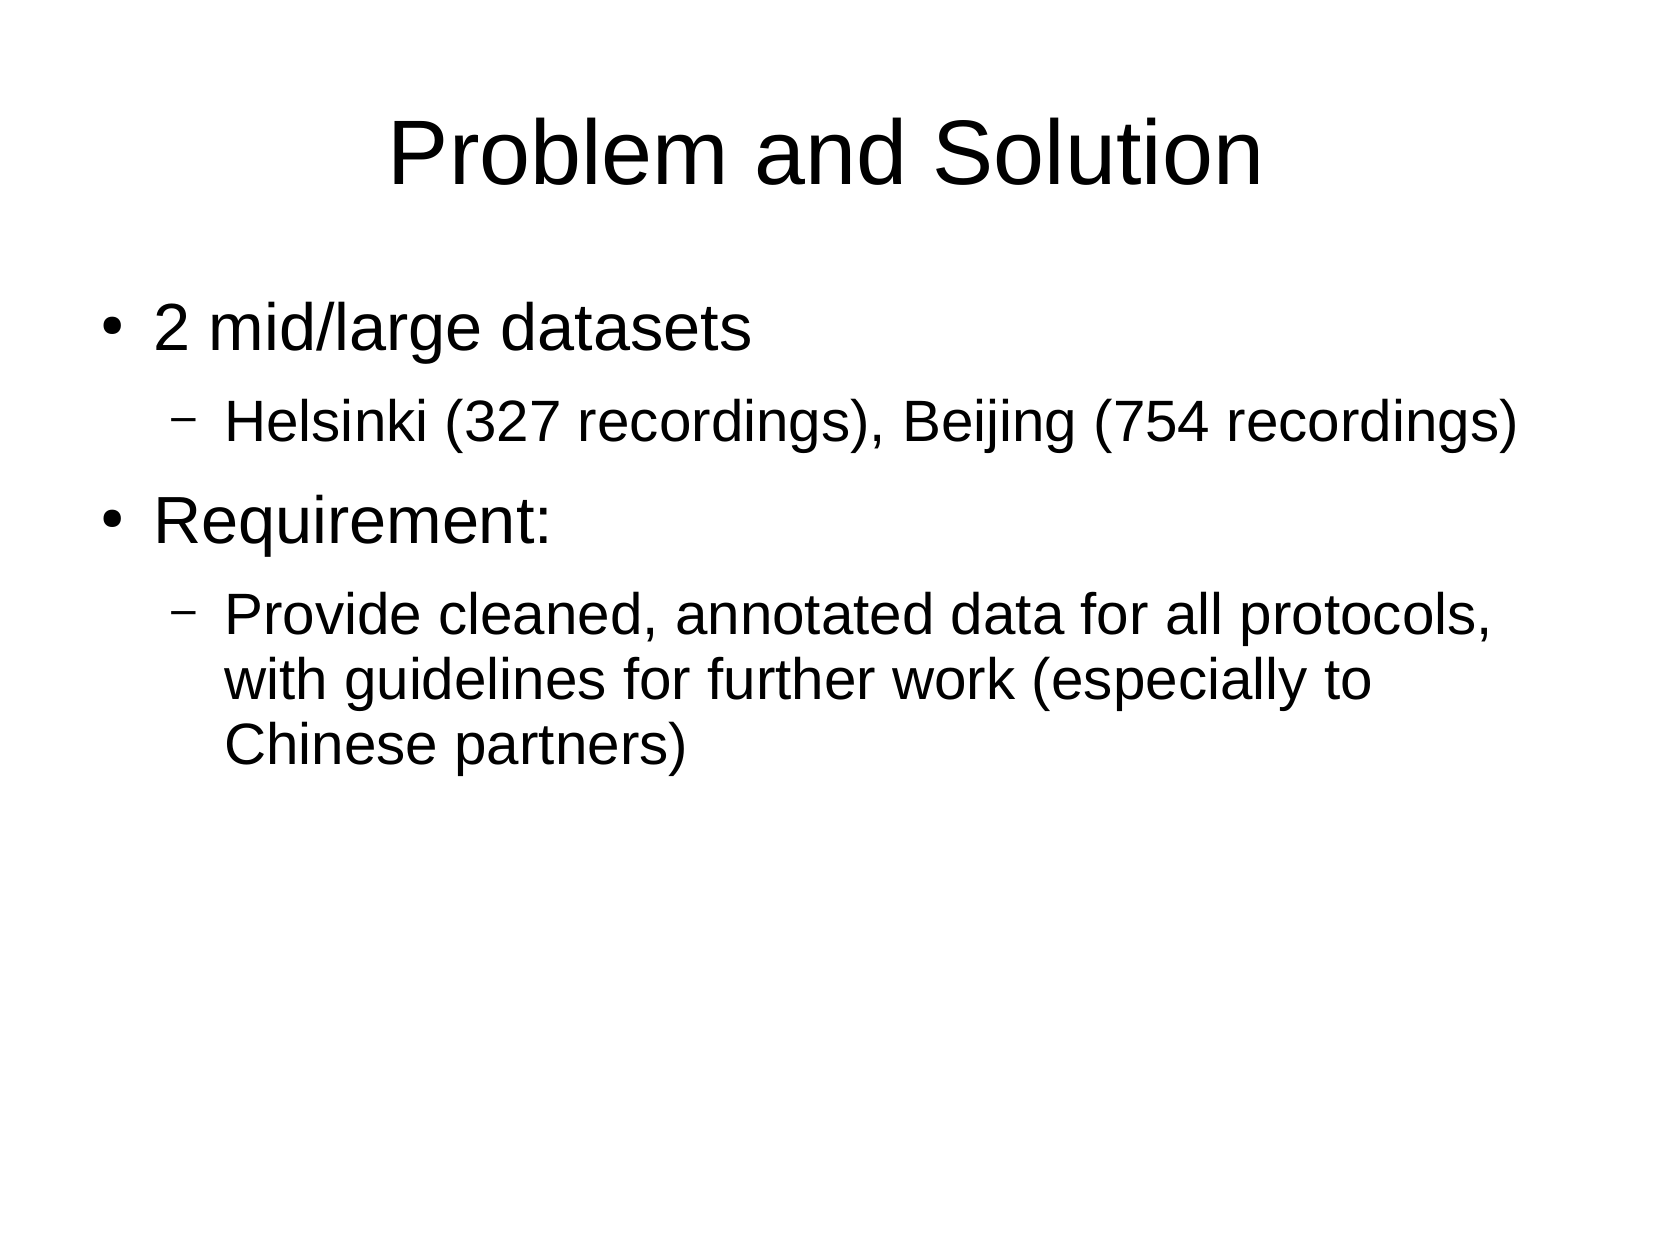

# Problem and Solution
2 mid/large datasets
Helsinki (327 recordings), Beijing (754 recordings)
Requirement:
Provide cleaned, annotated data for all protocols, with guidelines for further work (especially to Chinese partners)